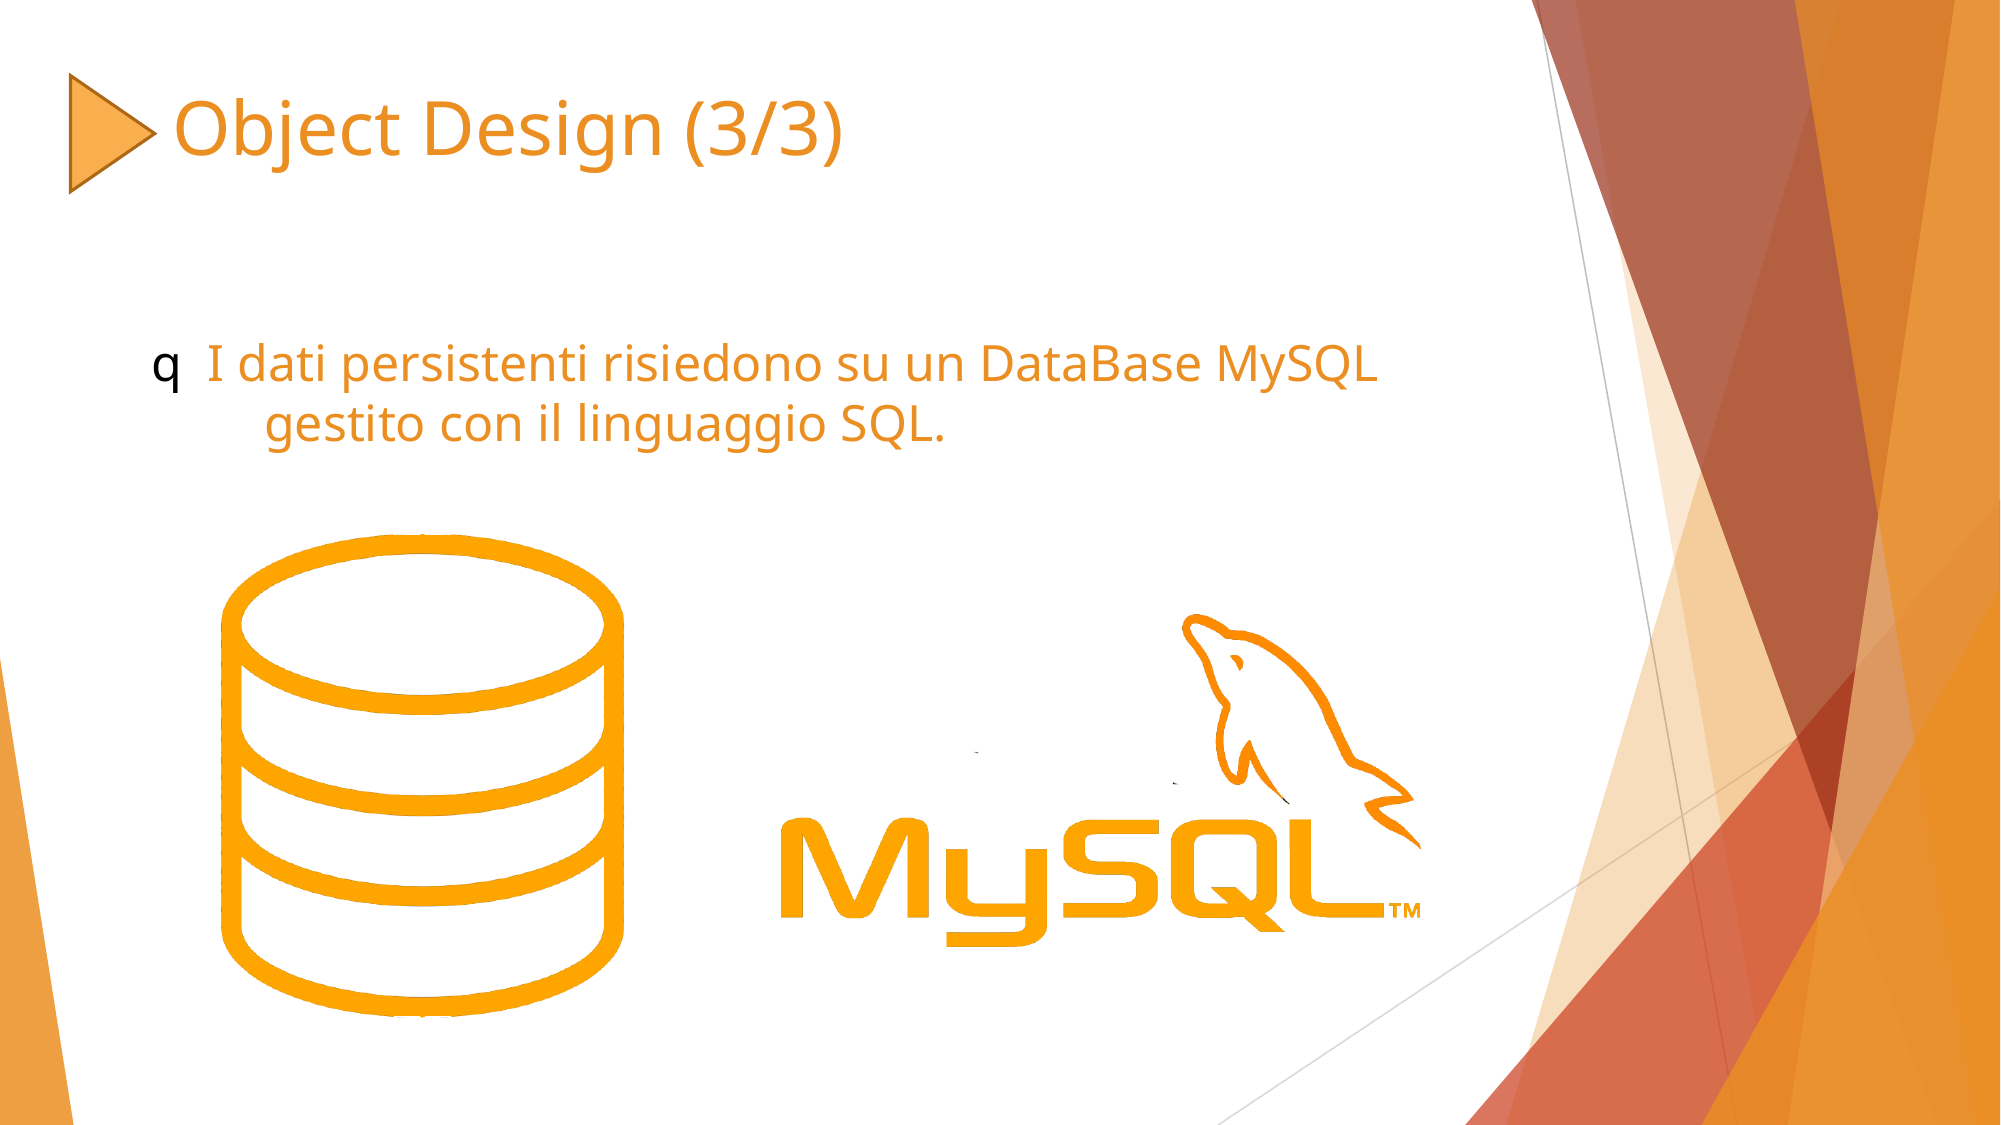

Object Design (3/3)
I dati persistenti risiedono su un DataBase MySQL gestito con il linguaggio SQL.